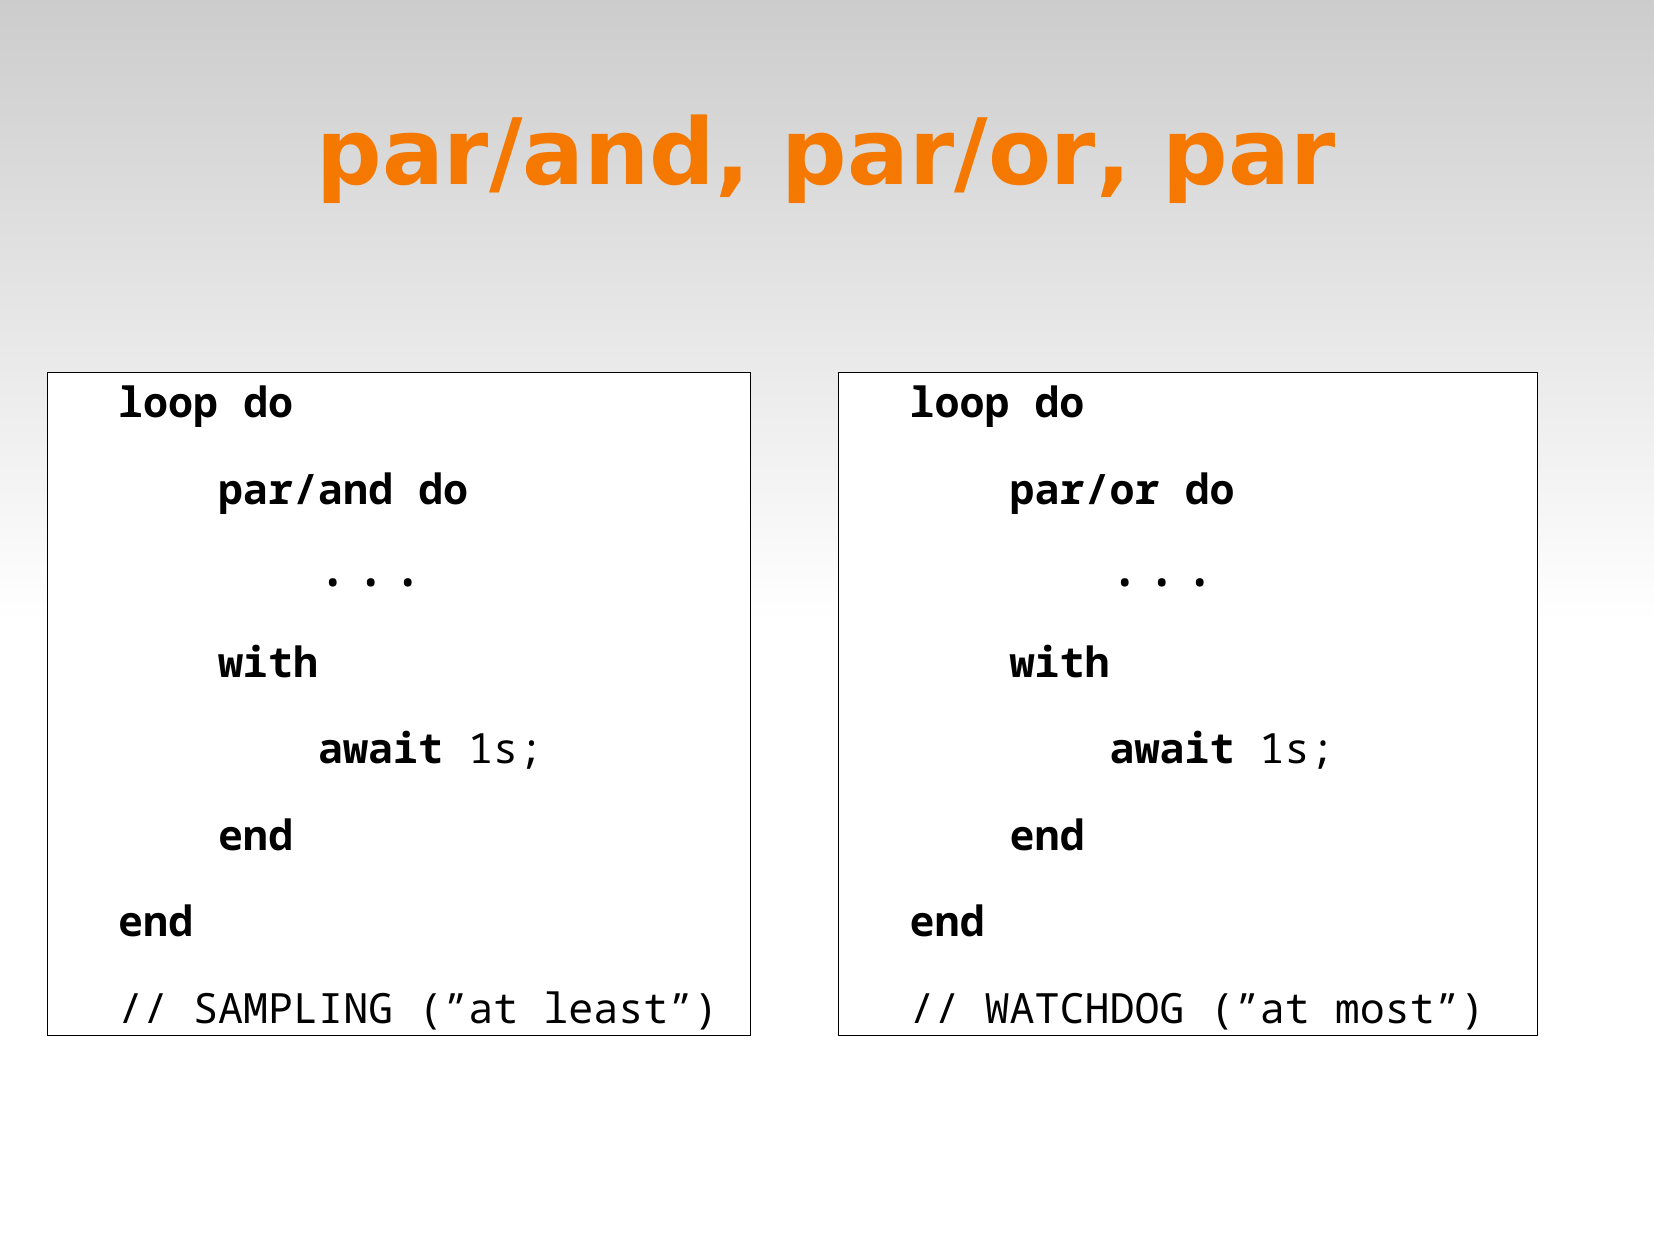

# par/and, par/or, par
loop do
 par/and do
 await A;
 with
 await 1s;
 end
end
// SAMPLING (”at least”)
loop do
 par/or do
 await A;
 with
 await 1s;
 end
end
// WATCHDOG (”at most”)
...
...